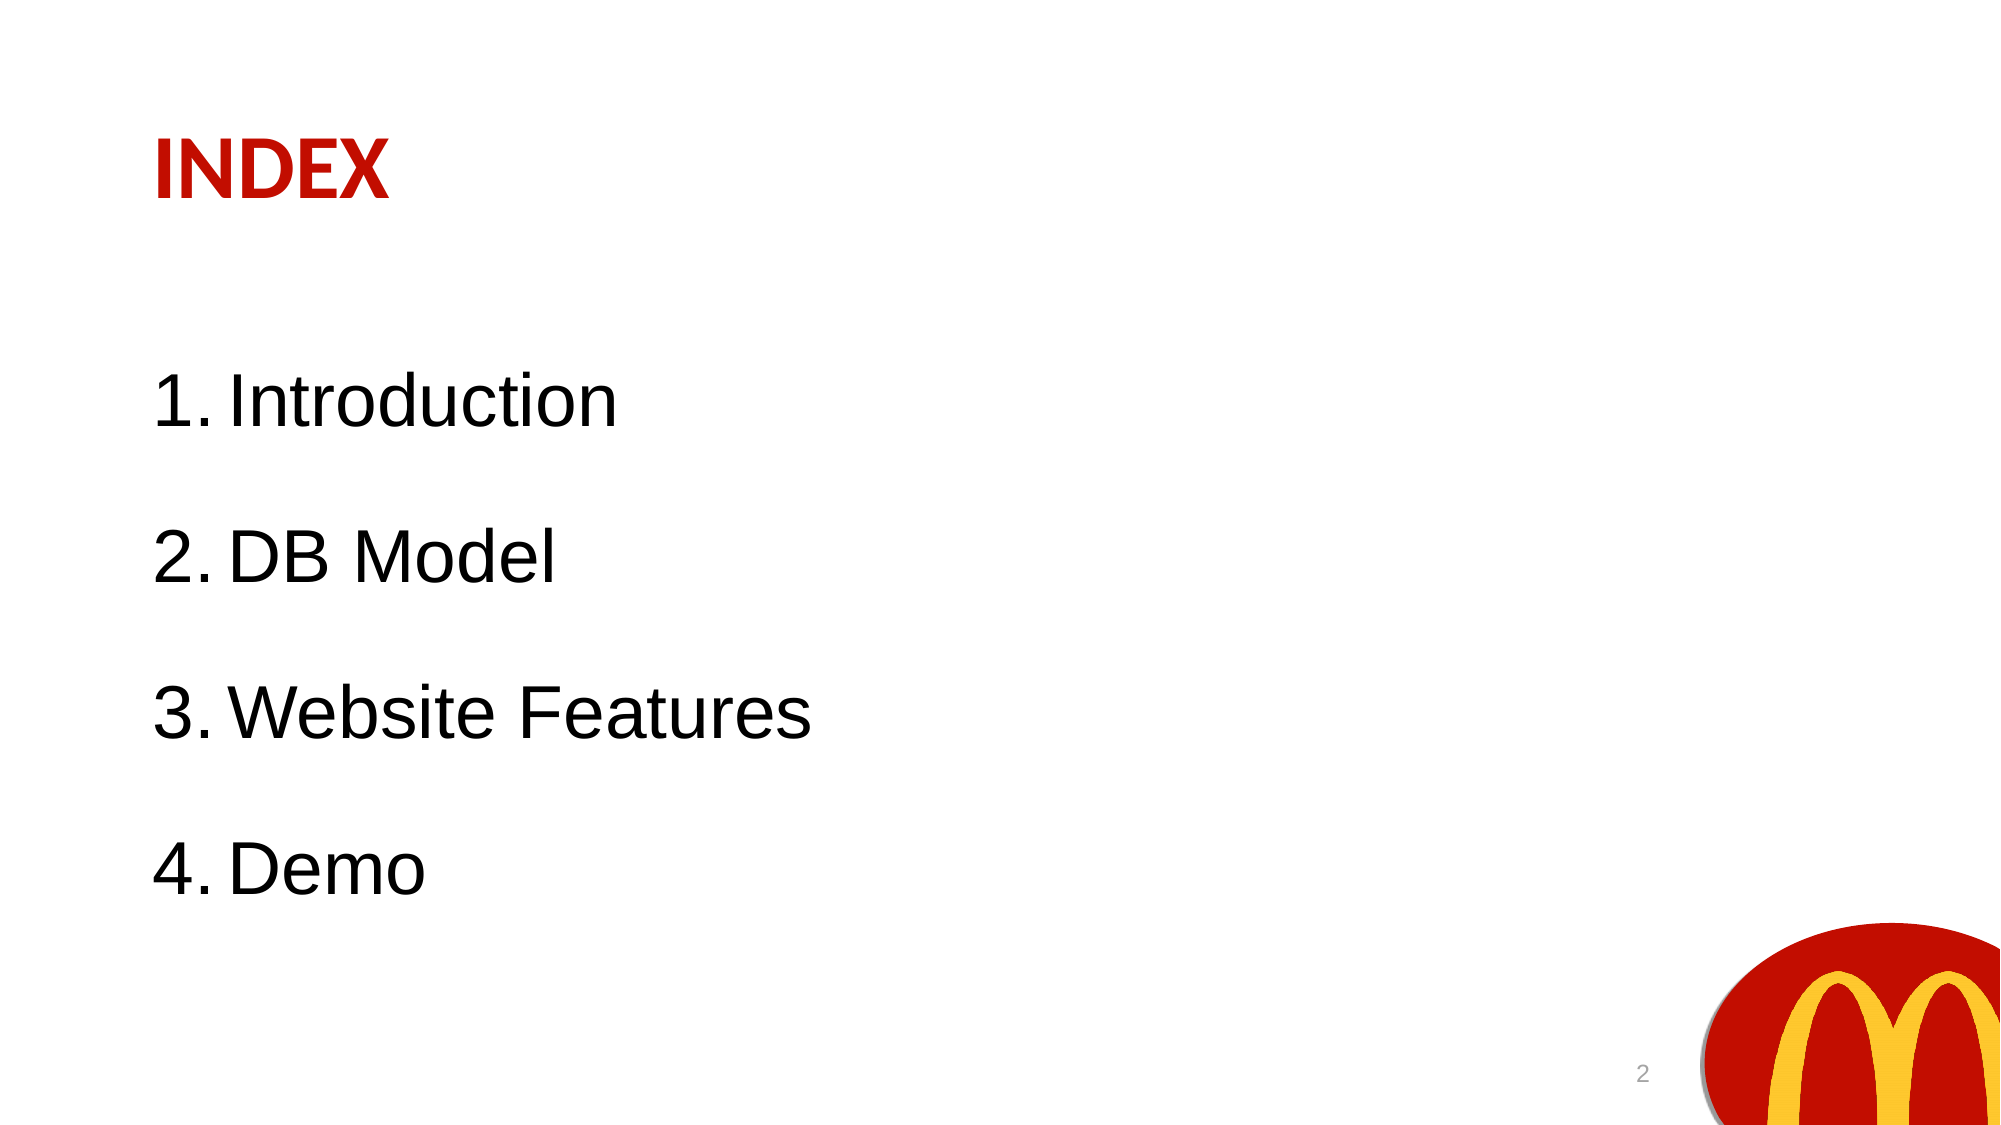

# INDEX
Introduction
DB Model
Website Features
Demo